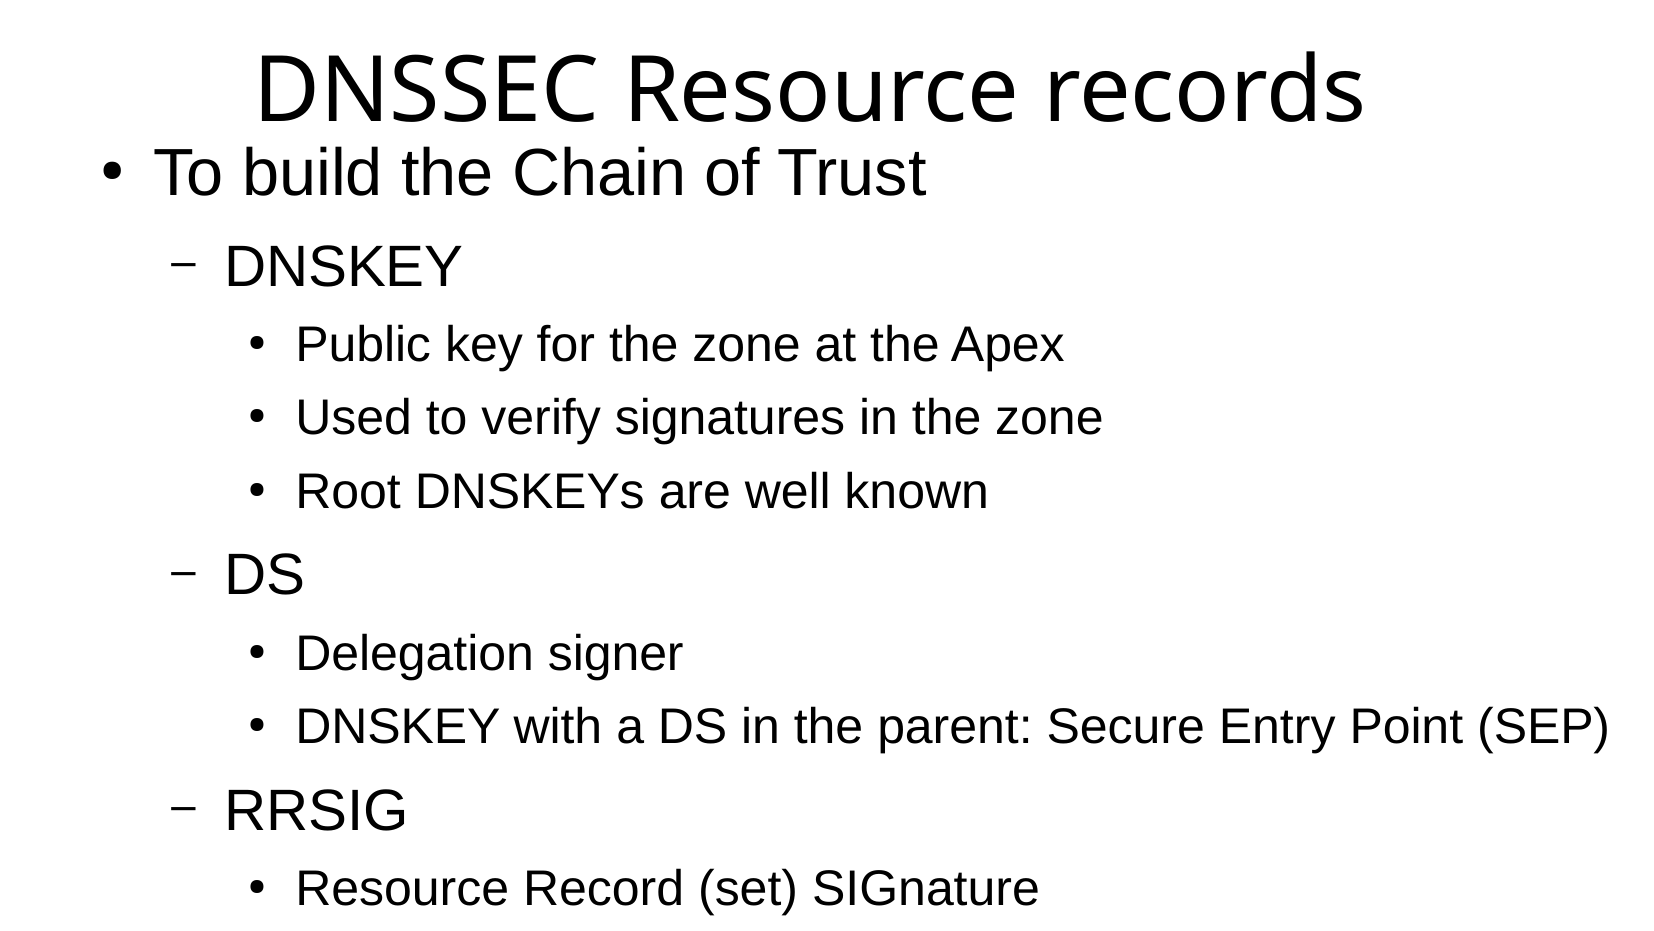

# DNSSEC Resource records
To build the Chain of Trust
DNSKEY
Public key for the zone at the Apex
Used to verify signatures in the zone
Root DNSKEYs are well known
DS
Delegation signer
DNSKEY with a DS in the parent: Secure Entry Point (SEP)
RRSIG
Resource Record (set) SIGnature